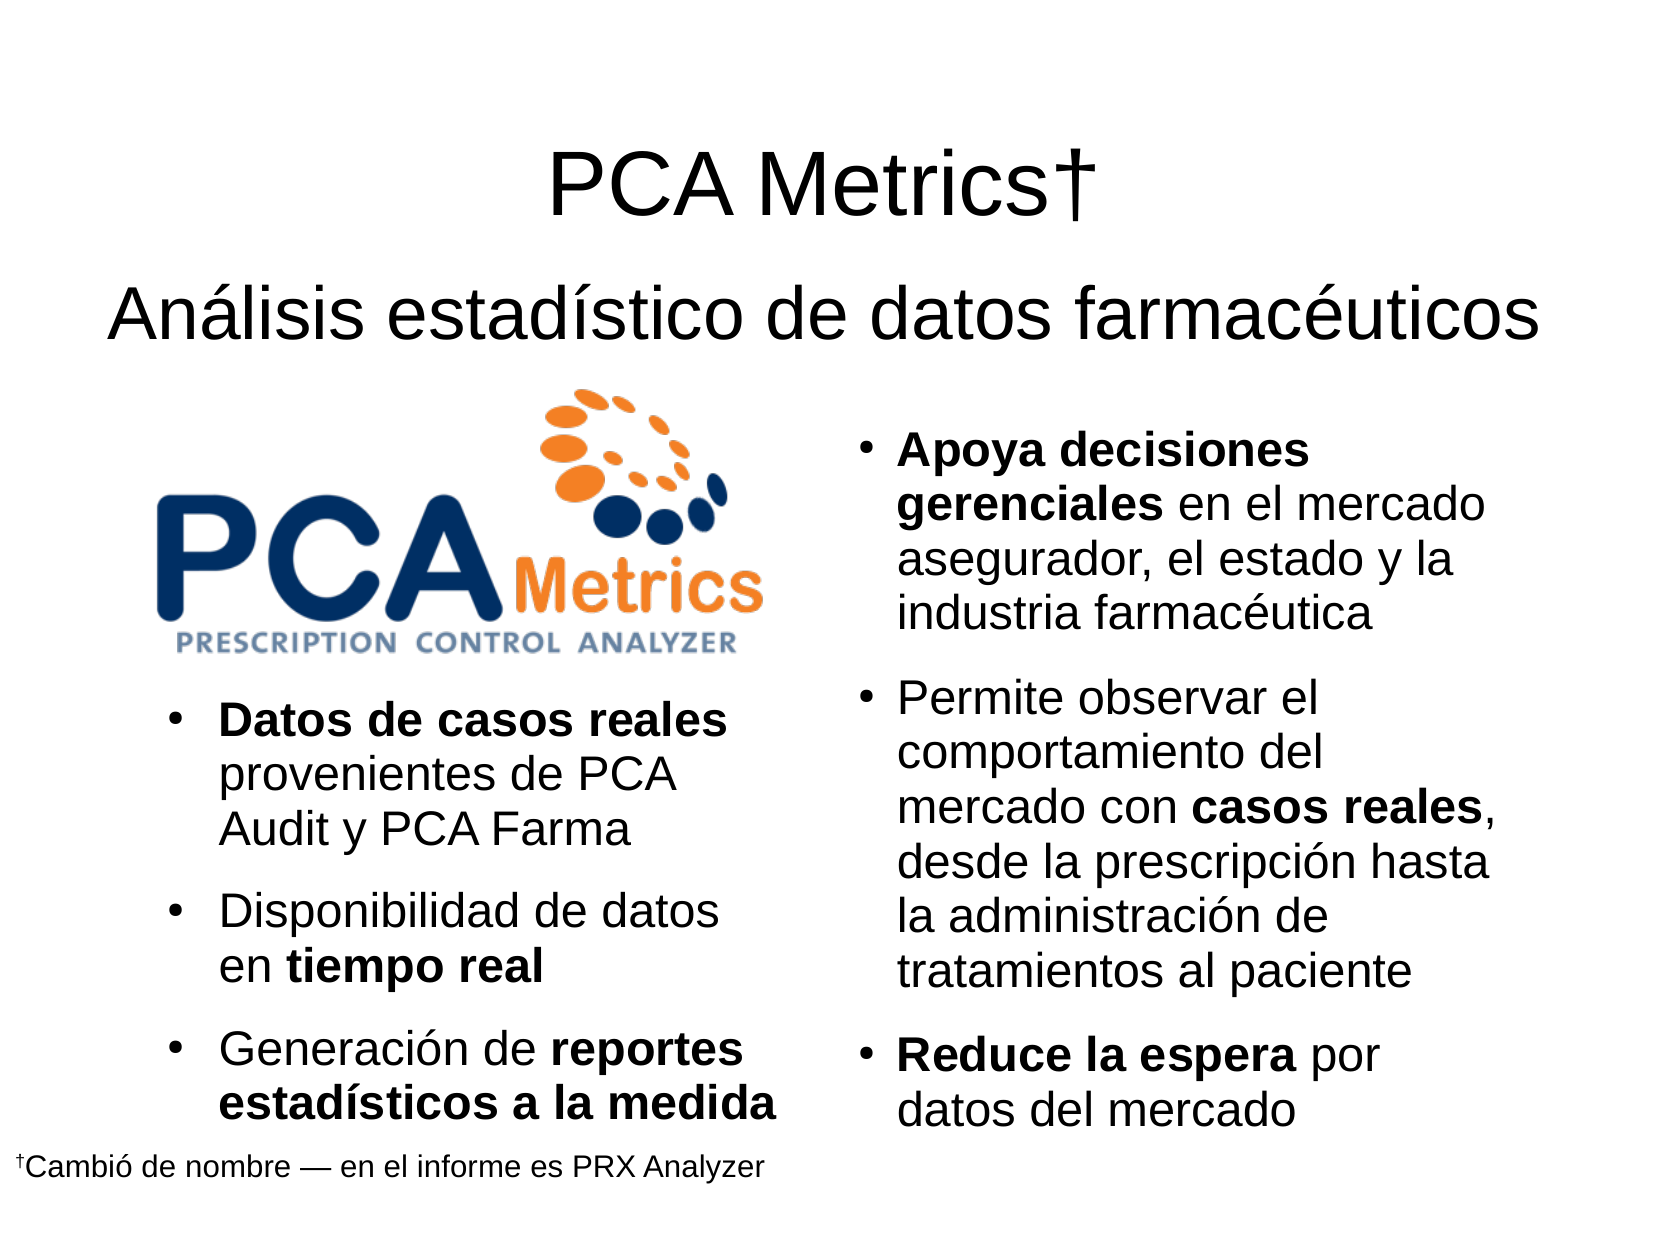

# PCA Metrics†
Análisis estadístico de datos farmacéuticos
Apoya decisiones gerenciales en el mercado asegurador, el estado y la industria farmacéutica
Permite observar el comportamiento del mercado con casos reales, desde la prescripción hasta la administración de tratamientos al paciente
Reduce la espera por datos del mercado
Datos de casos reales provenientes de PCA Audit y PCA Farma
Disponibilidad de datos en tiempo real
Generación de reportes estadísticos a la medida
†Cambió de nombre — en el informe es PRX Analyzer